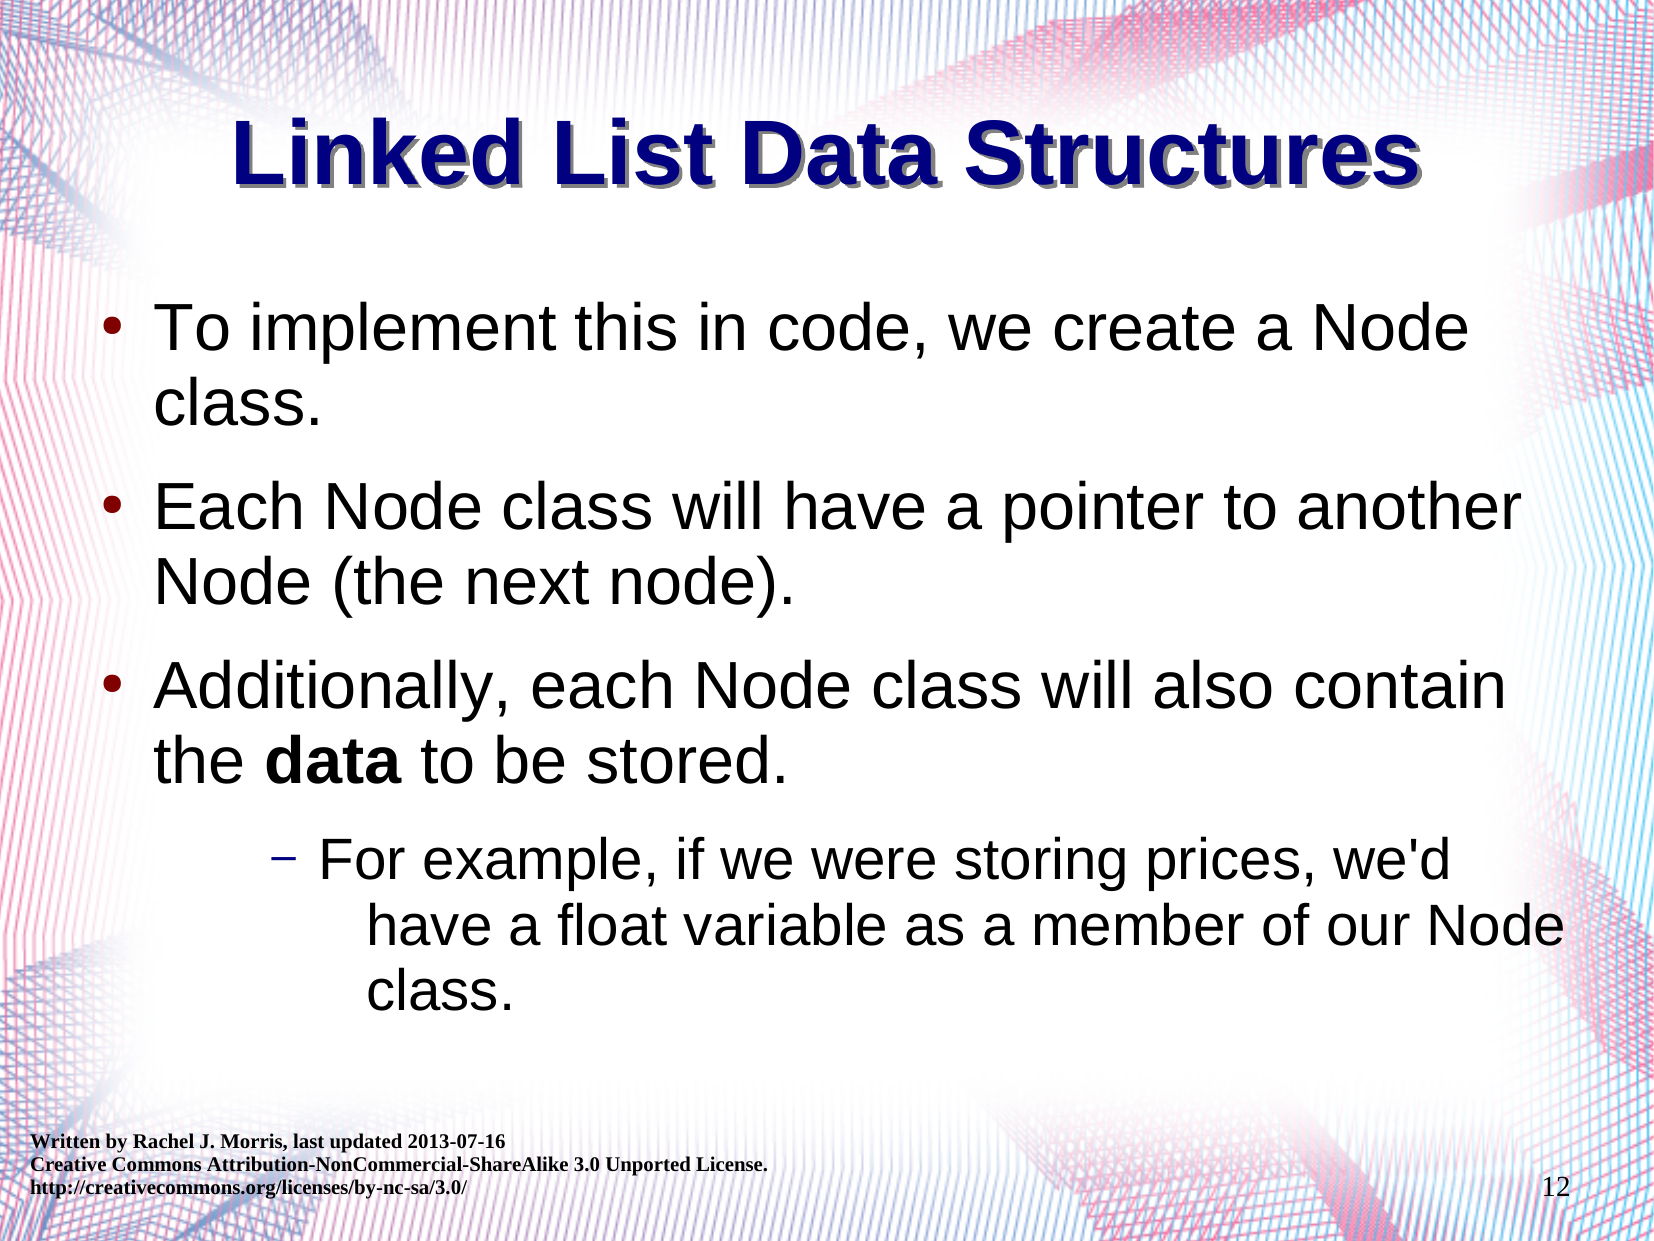

# Linked List Data Structures
To implement this in code, we create a Node class.
Each Node class will have a pointer to another Node (the next node).
Additionally, each Node class will also contain the data to be stored.
For example, if we were storing prices, we'd have a float variable as a member of our Node class.
12